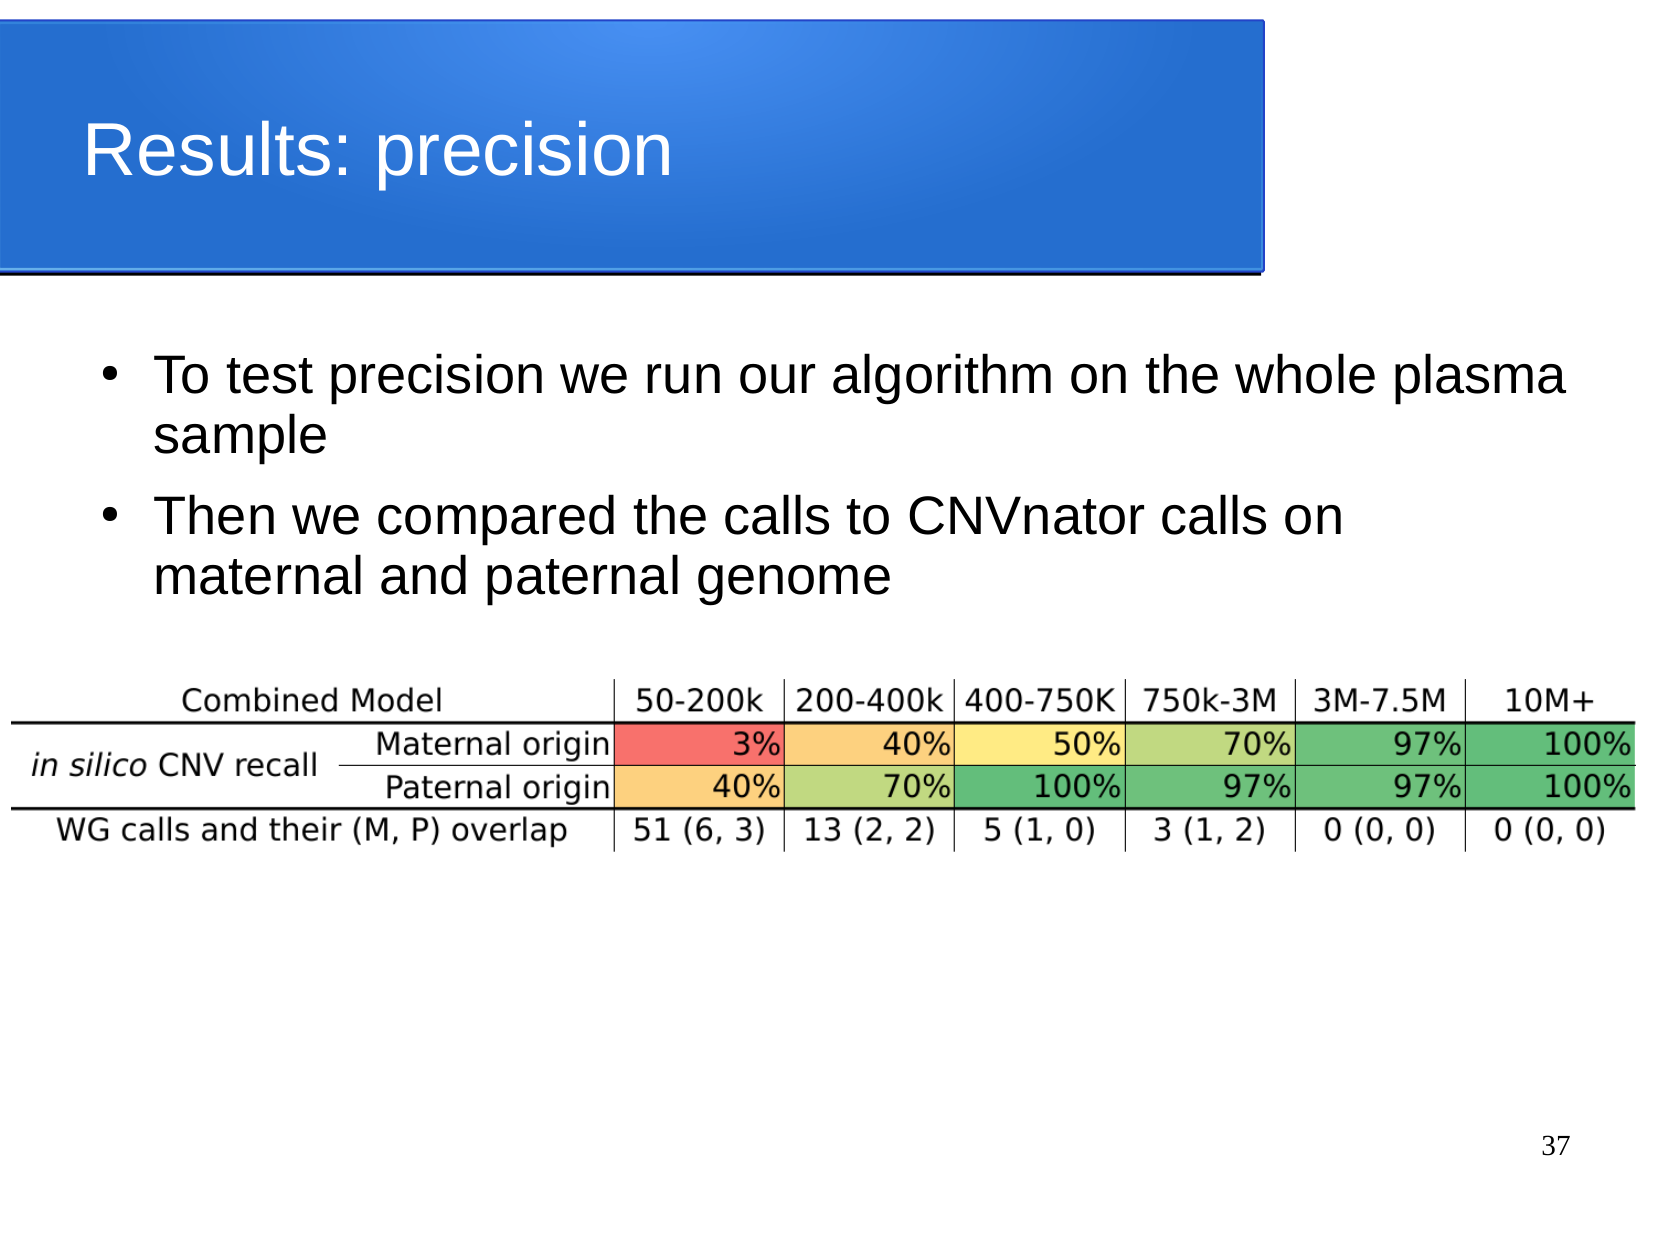

# Results: precision
To test precision we run our algorithm on the whole plasma sample
Then we compared the calls to CNVnator calls on maternal and paternal genome
37